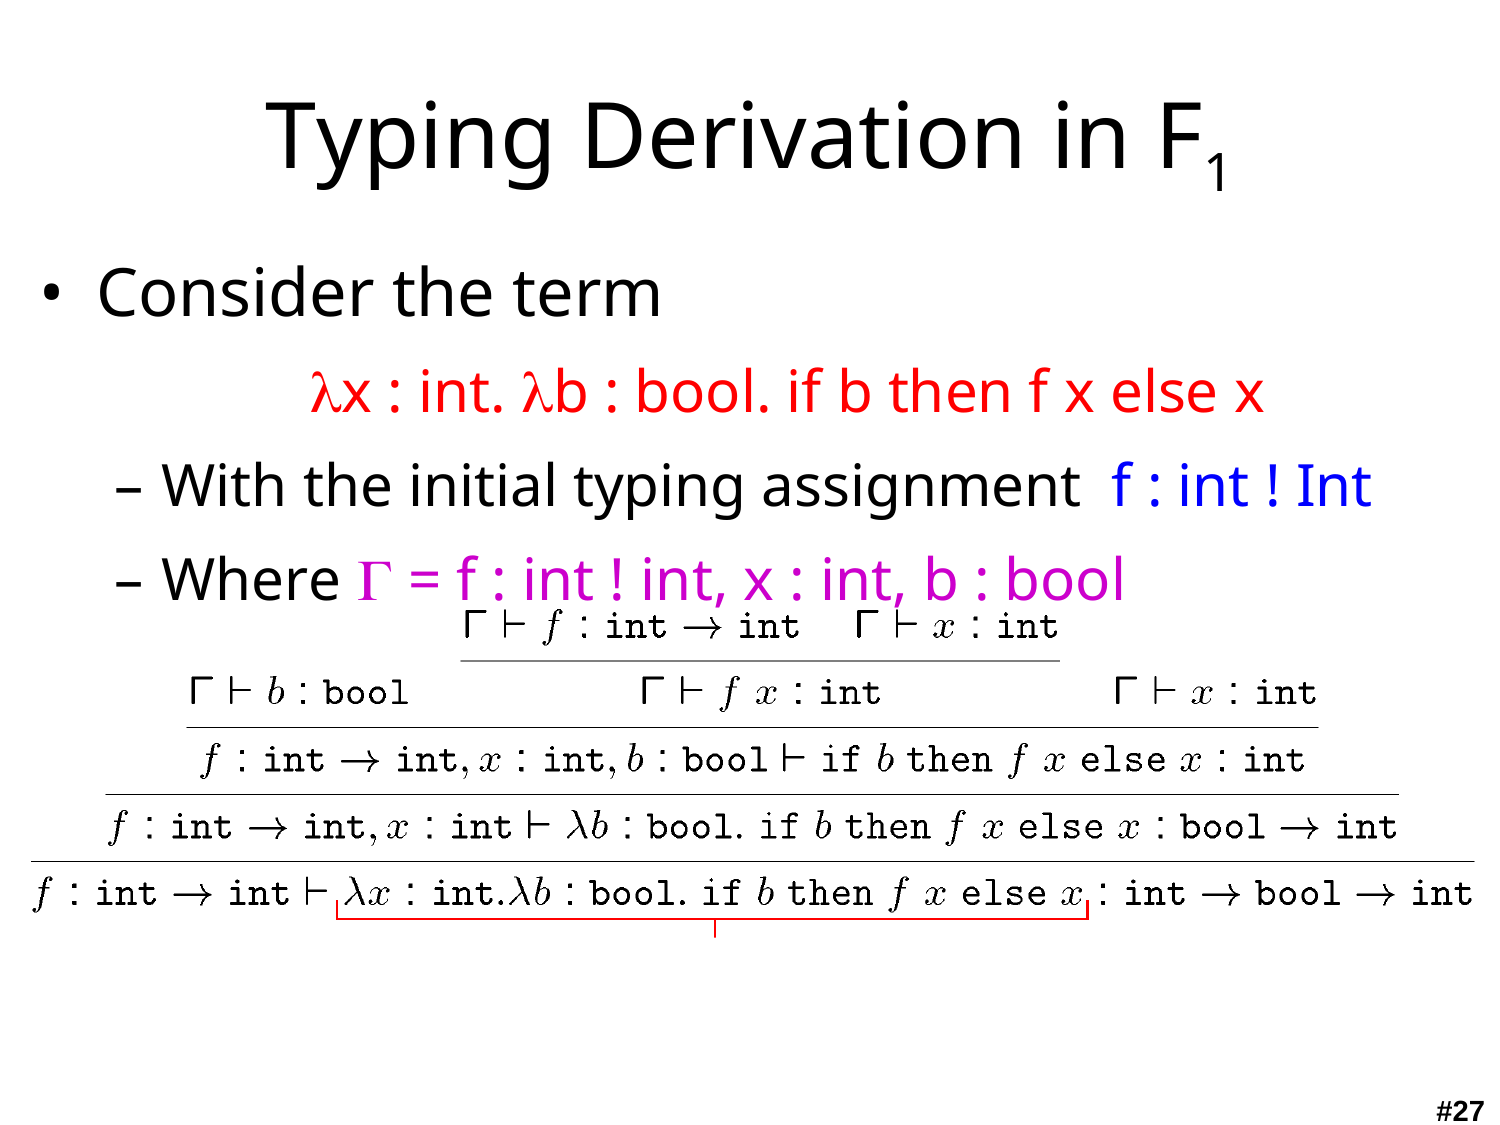

# Typing Derivation in F1
Consider the term
x : int. b : bool. if b then f x else x
With the initial typing assignment f : int ! Int
Where  = f : int ! int, x : int, b : bool
27